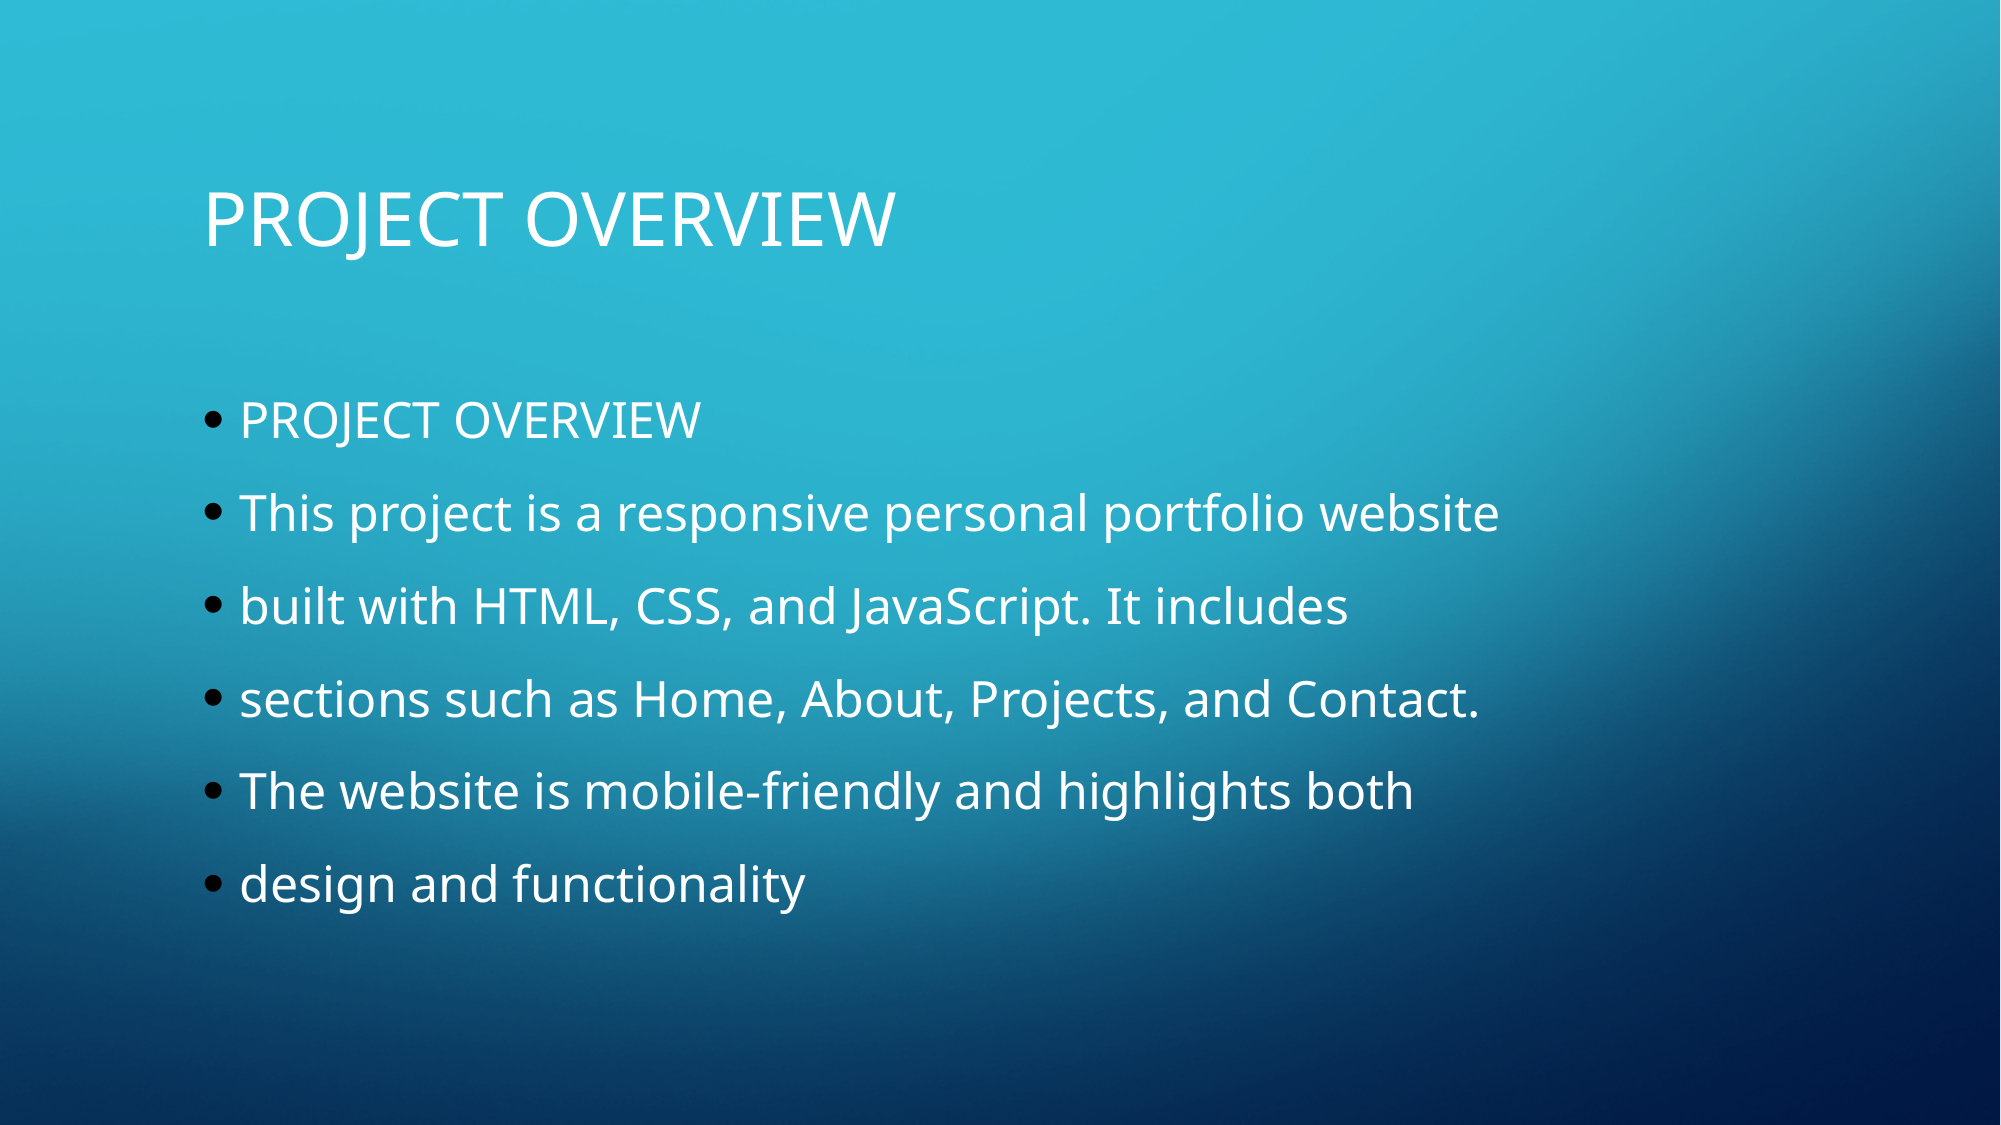

# Project overview
PROJECT OVERVIEW
This project is a responsive personal portfolio website
built with HTML, CSS, and JavaScript. It includes
sections such as Home, About, Projects, and Contact.
The website is mobile-friendly and highlights both
design and functionality